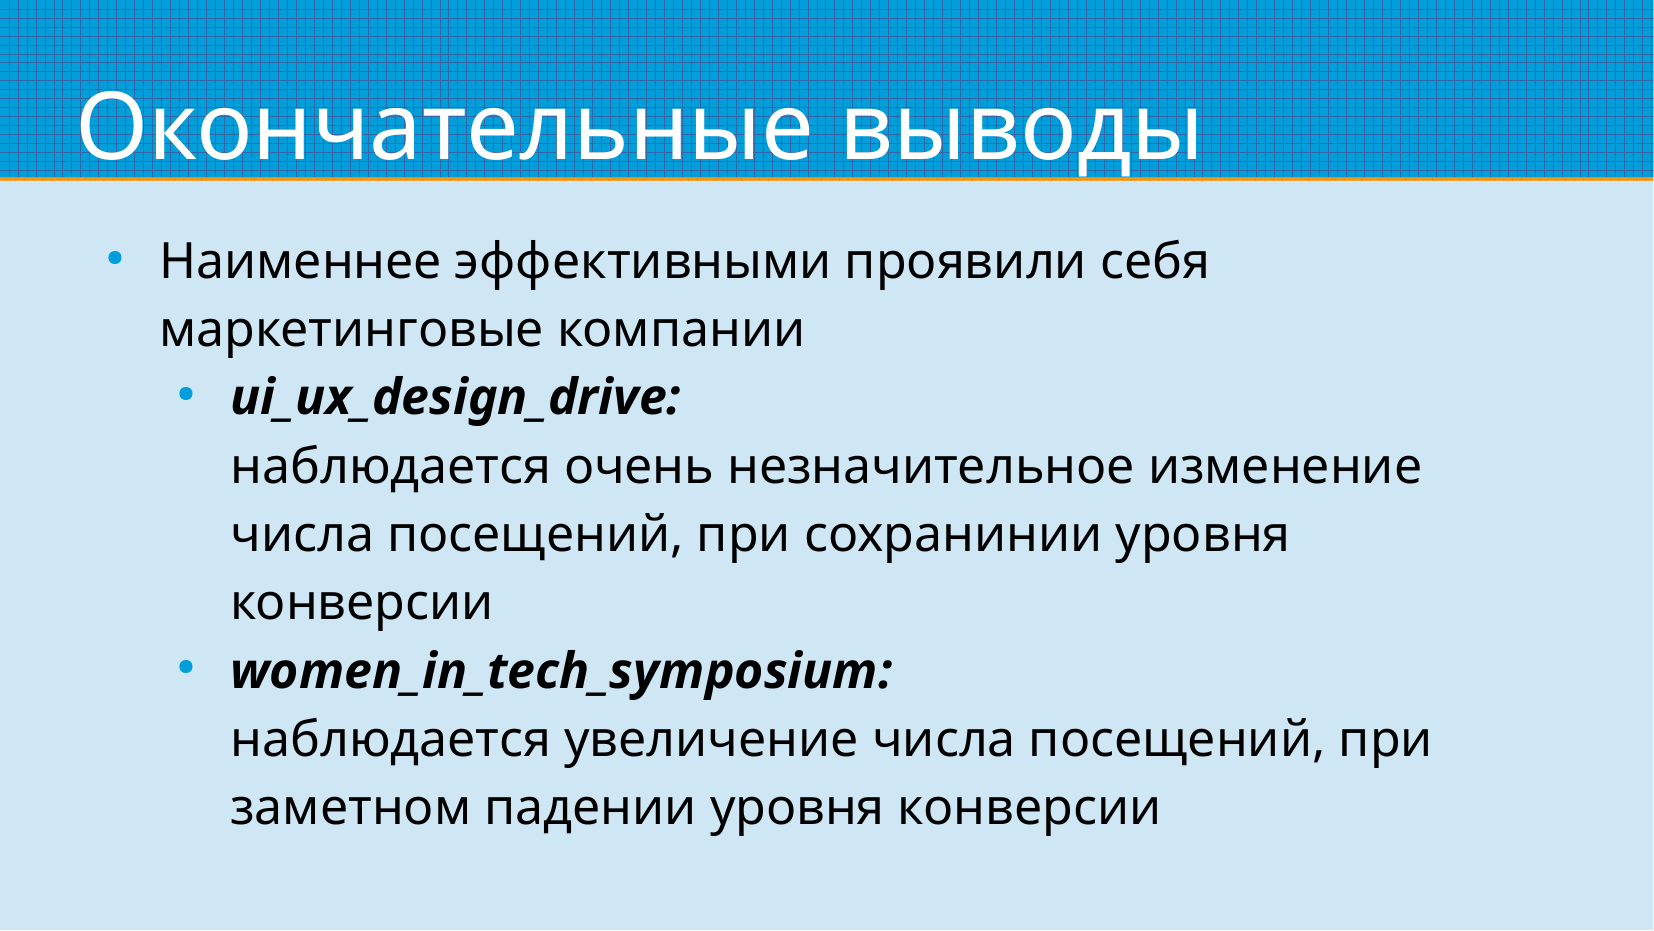

# Окончательные выводы
Наименнее эффективными проявили себя маркетинговые компании
ui_ux_design_drive:
наблюдается очень незначительное изменение числа посещений, при сохранинии уровня конверсии
women_in_tech_symposium:
наблюдается увеличение числа посещений, при заметном падении уровня конверсии